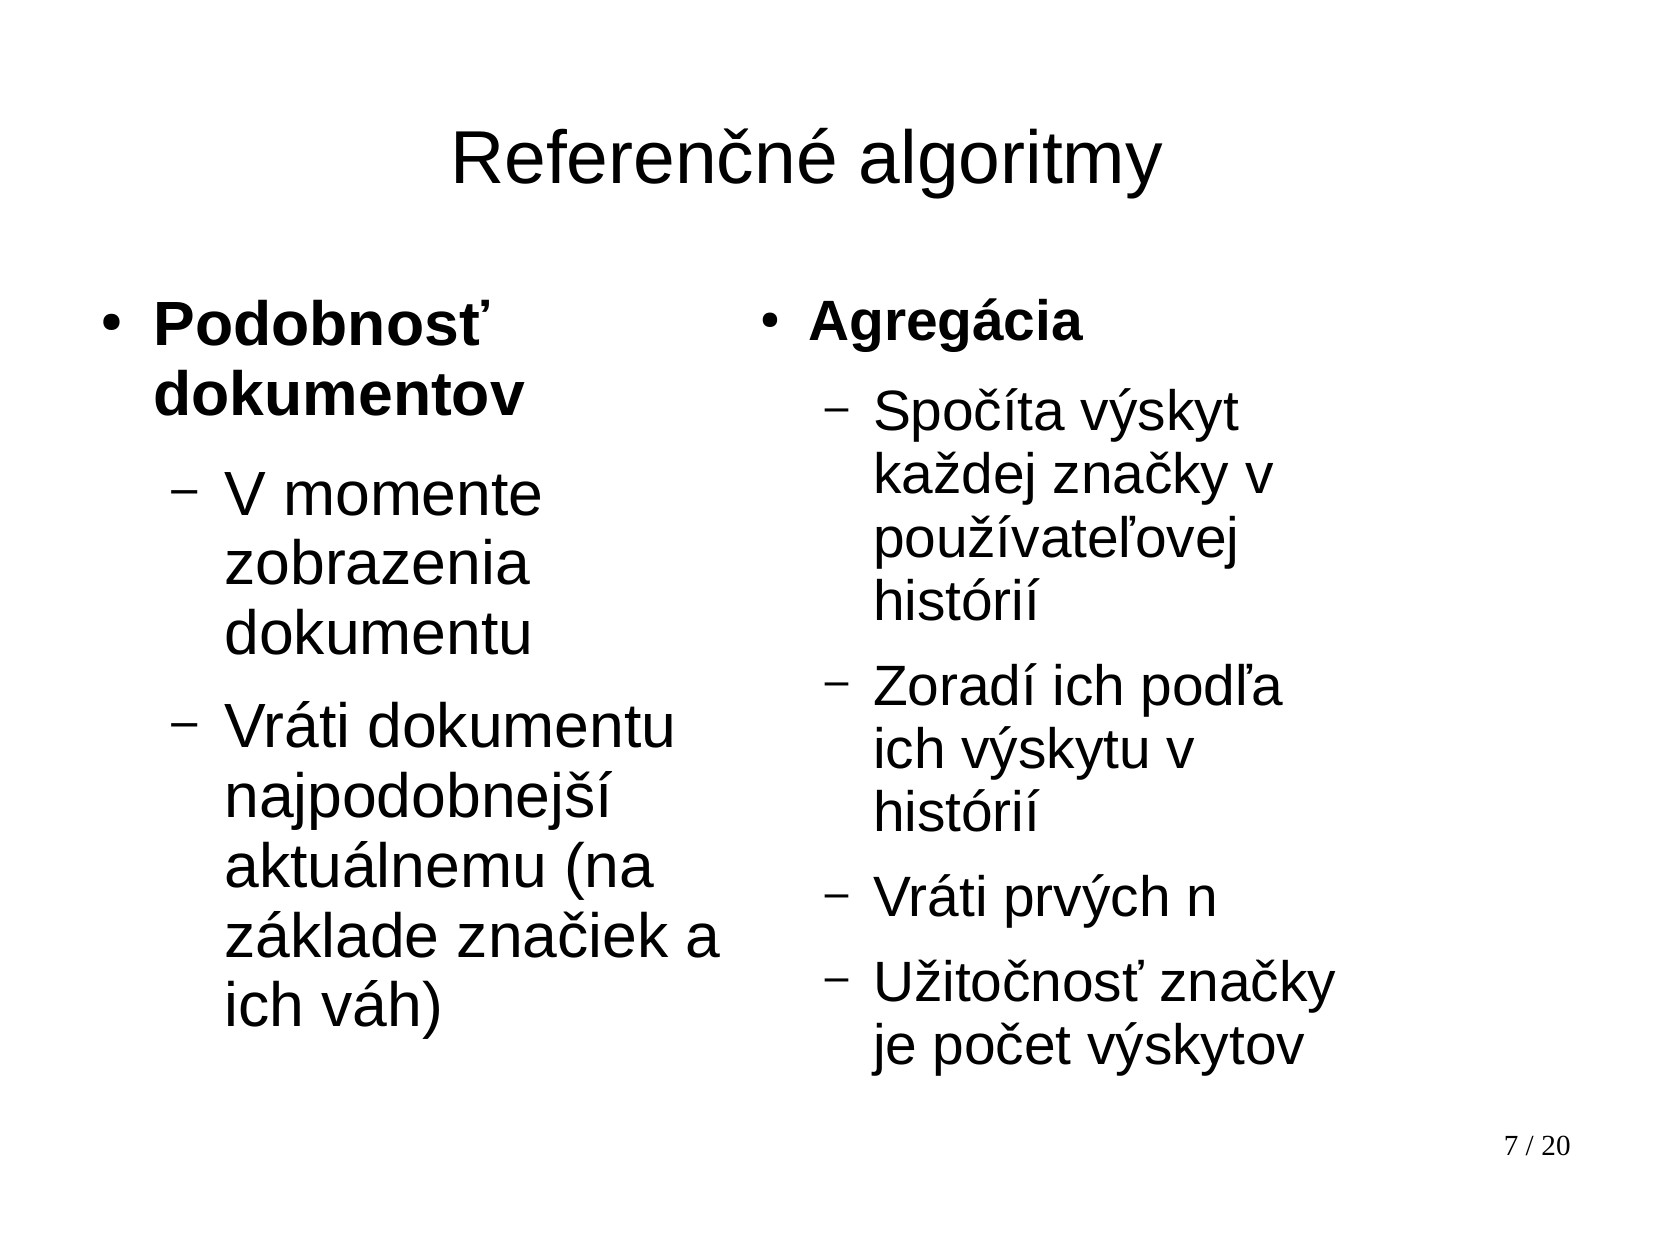

# Referenčné algoritmy
Podobnosť dokumentov
V momente zobrazenia dokumentu
Vráti dokumentu najpodobnejší aktuálnemu (na základe značiek a ich váh)
Agregácia
Spočíta výskyt každej značky v používateľovej histórií
Zoradí ich podľa ich výskytu v histórií
Vráti prvých n
Užitočnosť značky je počet výskytov
7